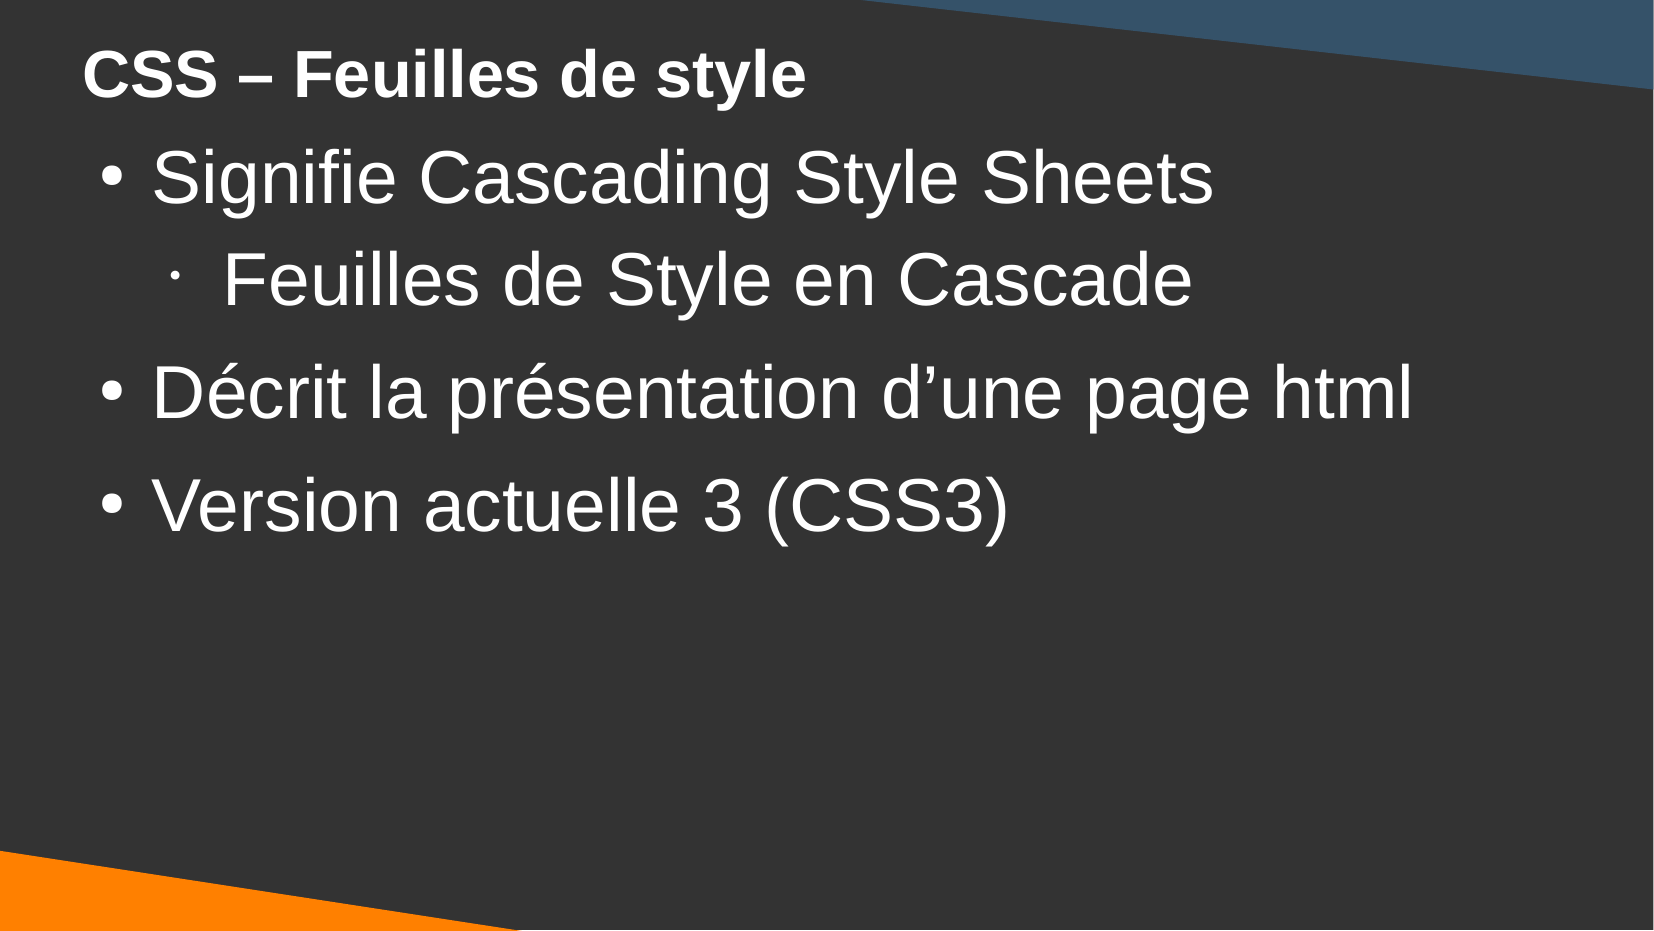

# CSS – Feuilles de style
Signifie Cascading Style Sheets
Feuilles de Style en Cascade
Décrit la présentation d’une page html
Version actuelle 3 (CSS3)